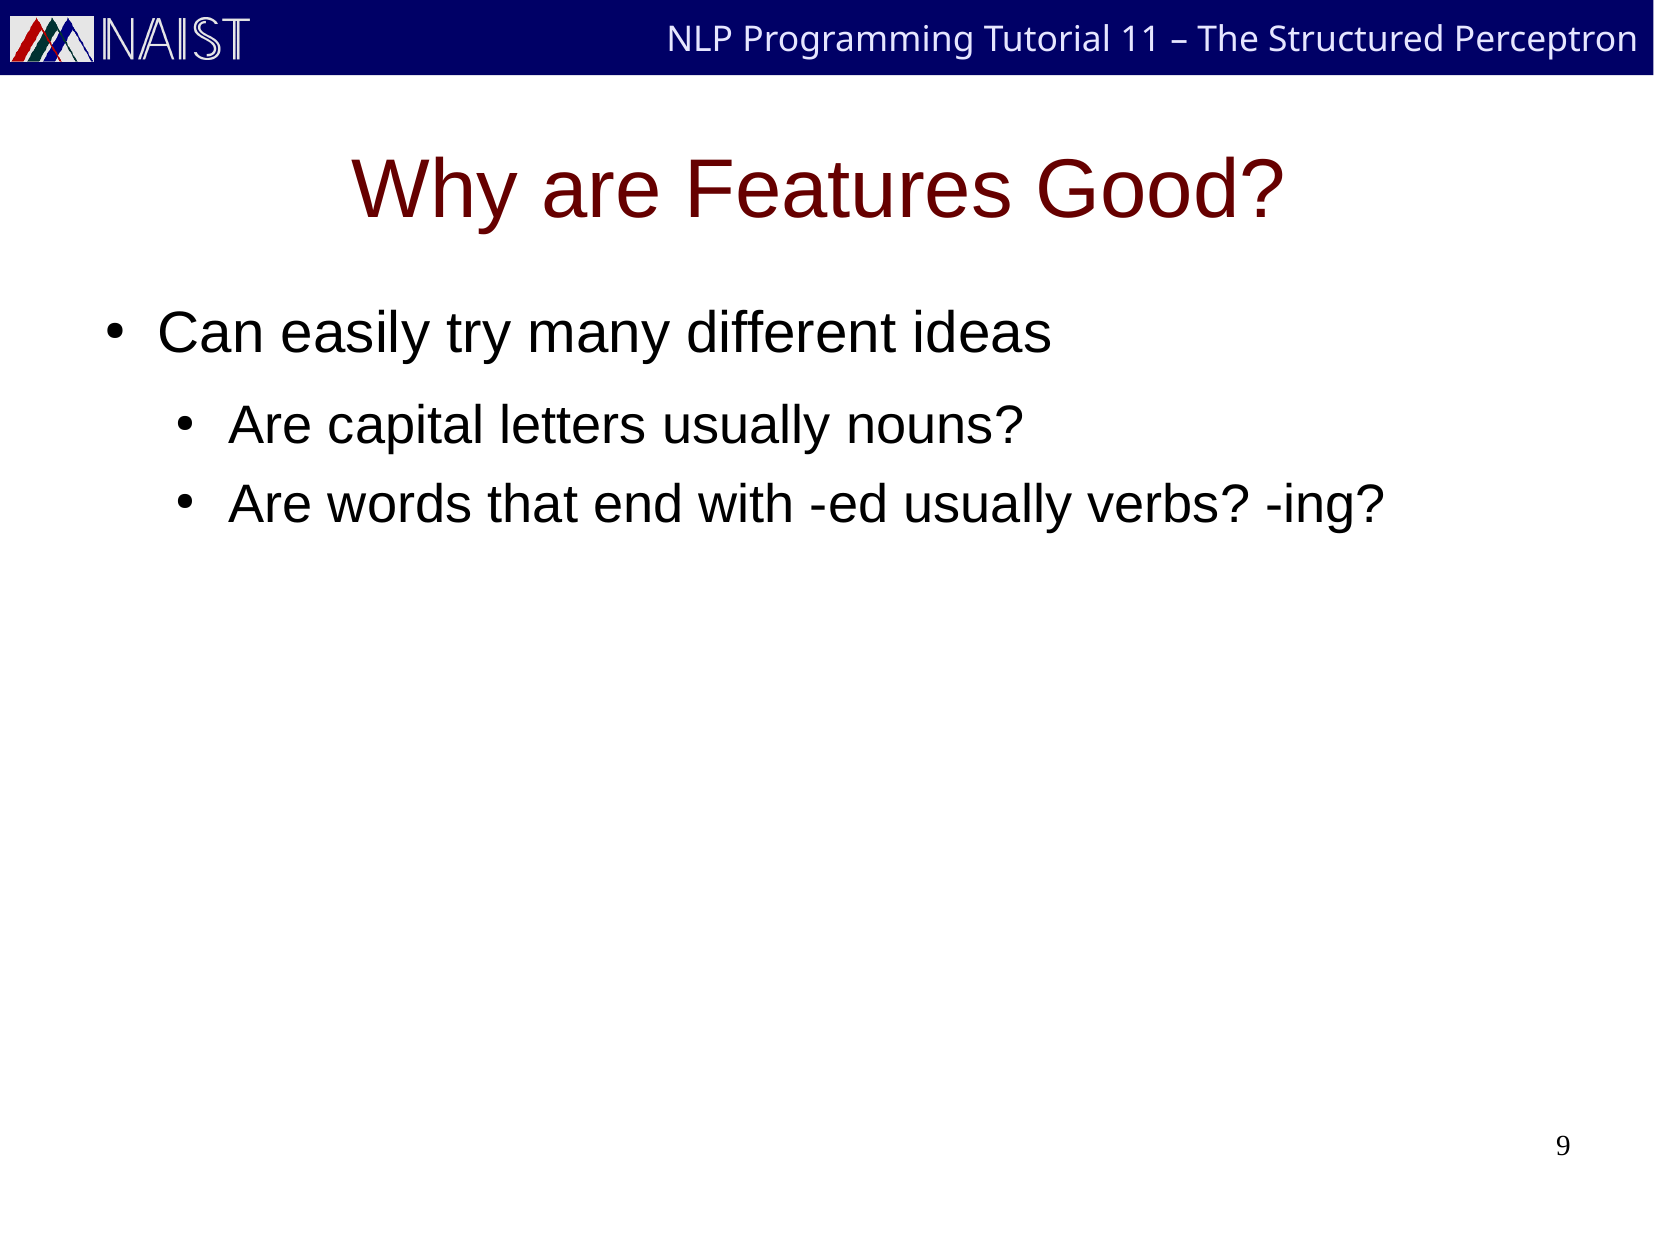

# Why are Features Good?
Can easily try many different ideas
Are capital letters usually nouns?
Are words that end with -ed usually verbs? -ing?
9